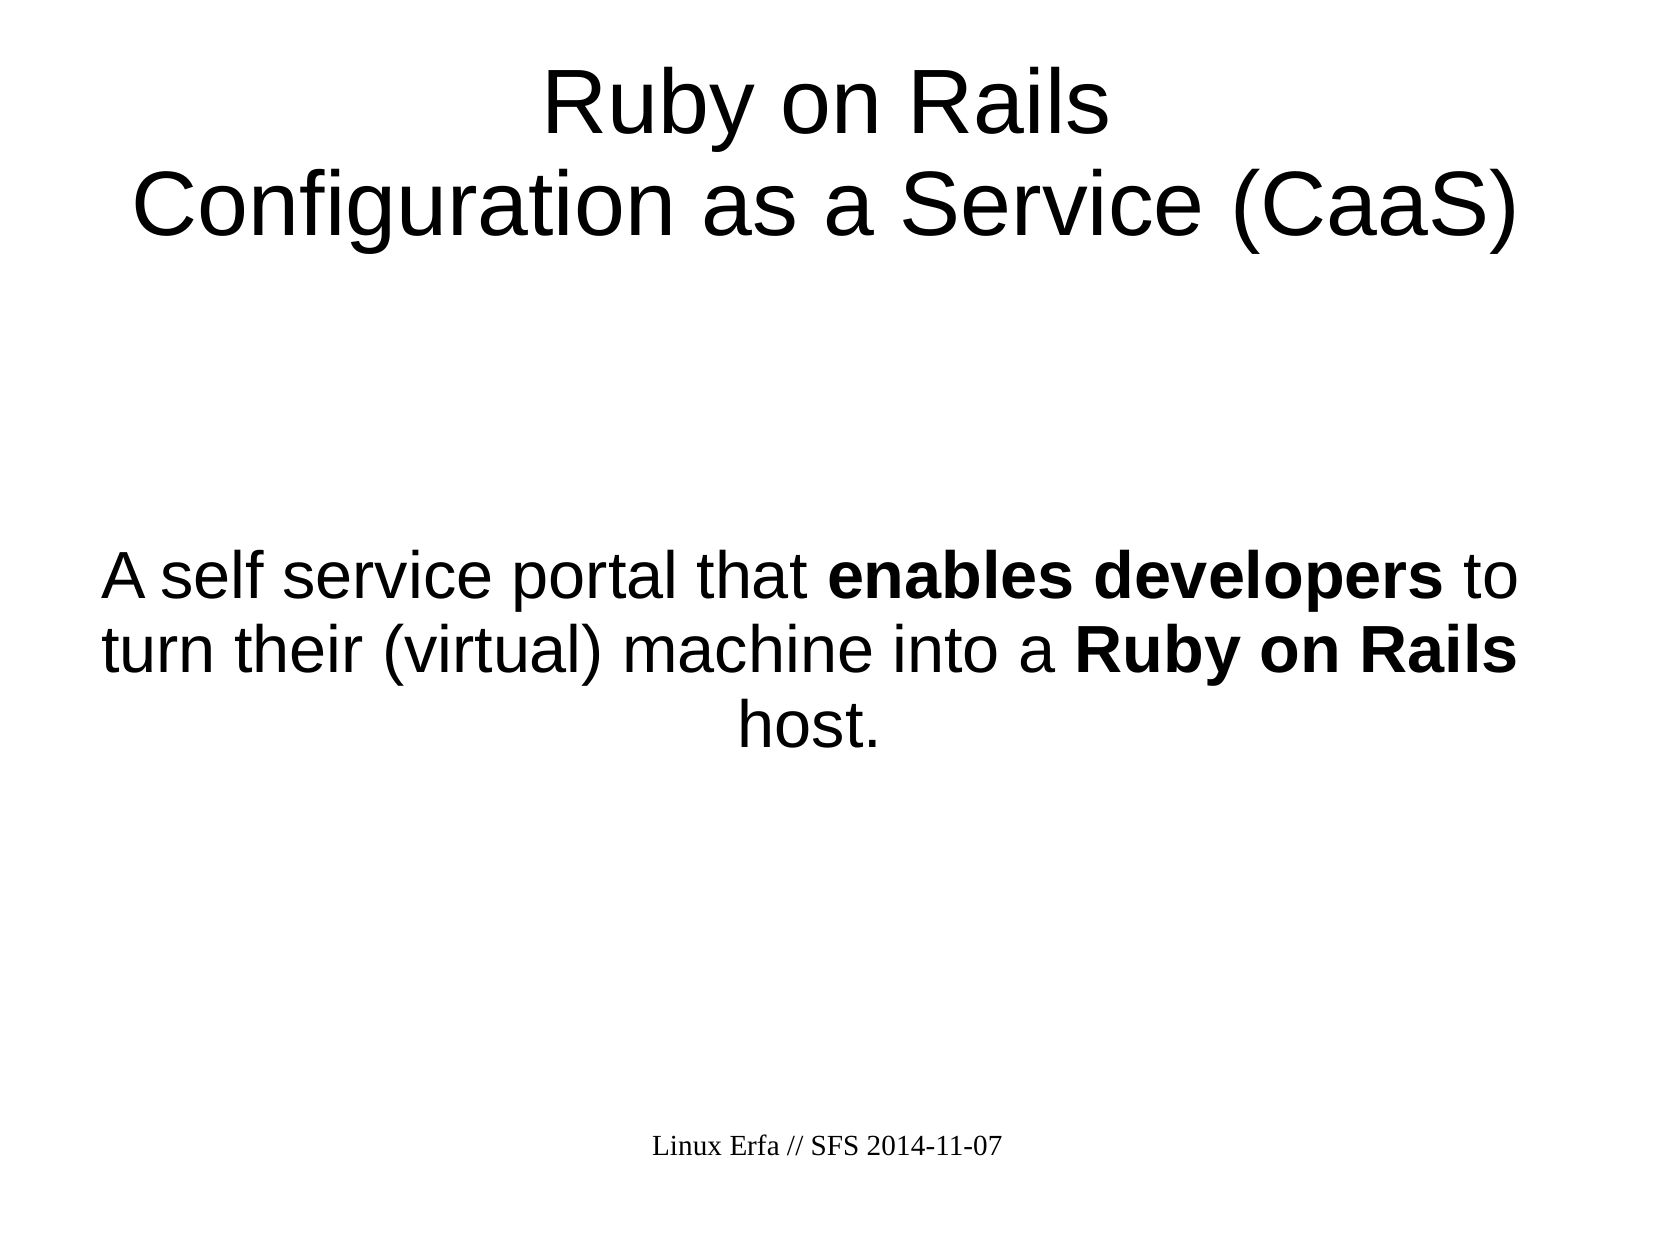

# Ruby on Rails Configuration as a Service (CaaS)
A self service portal that enables developers to turn their (virtual) machine into a Ruby on Rails host.
Linux Erfa // SFS 2014-11-07